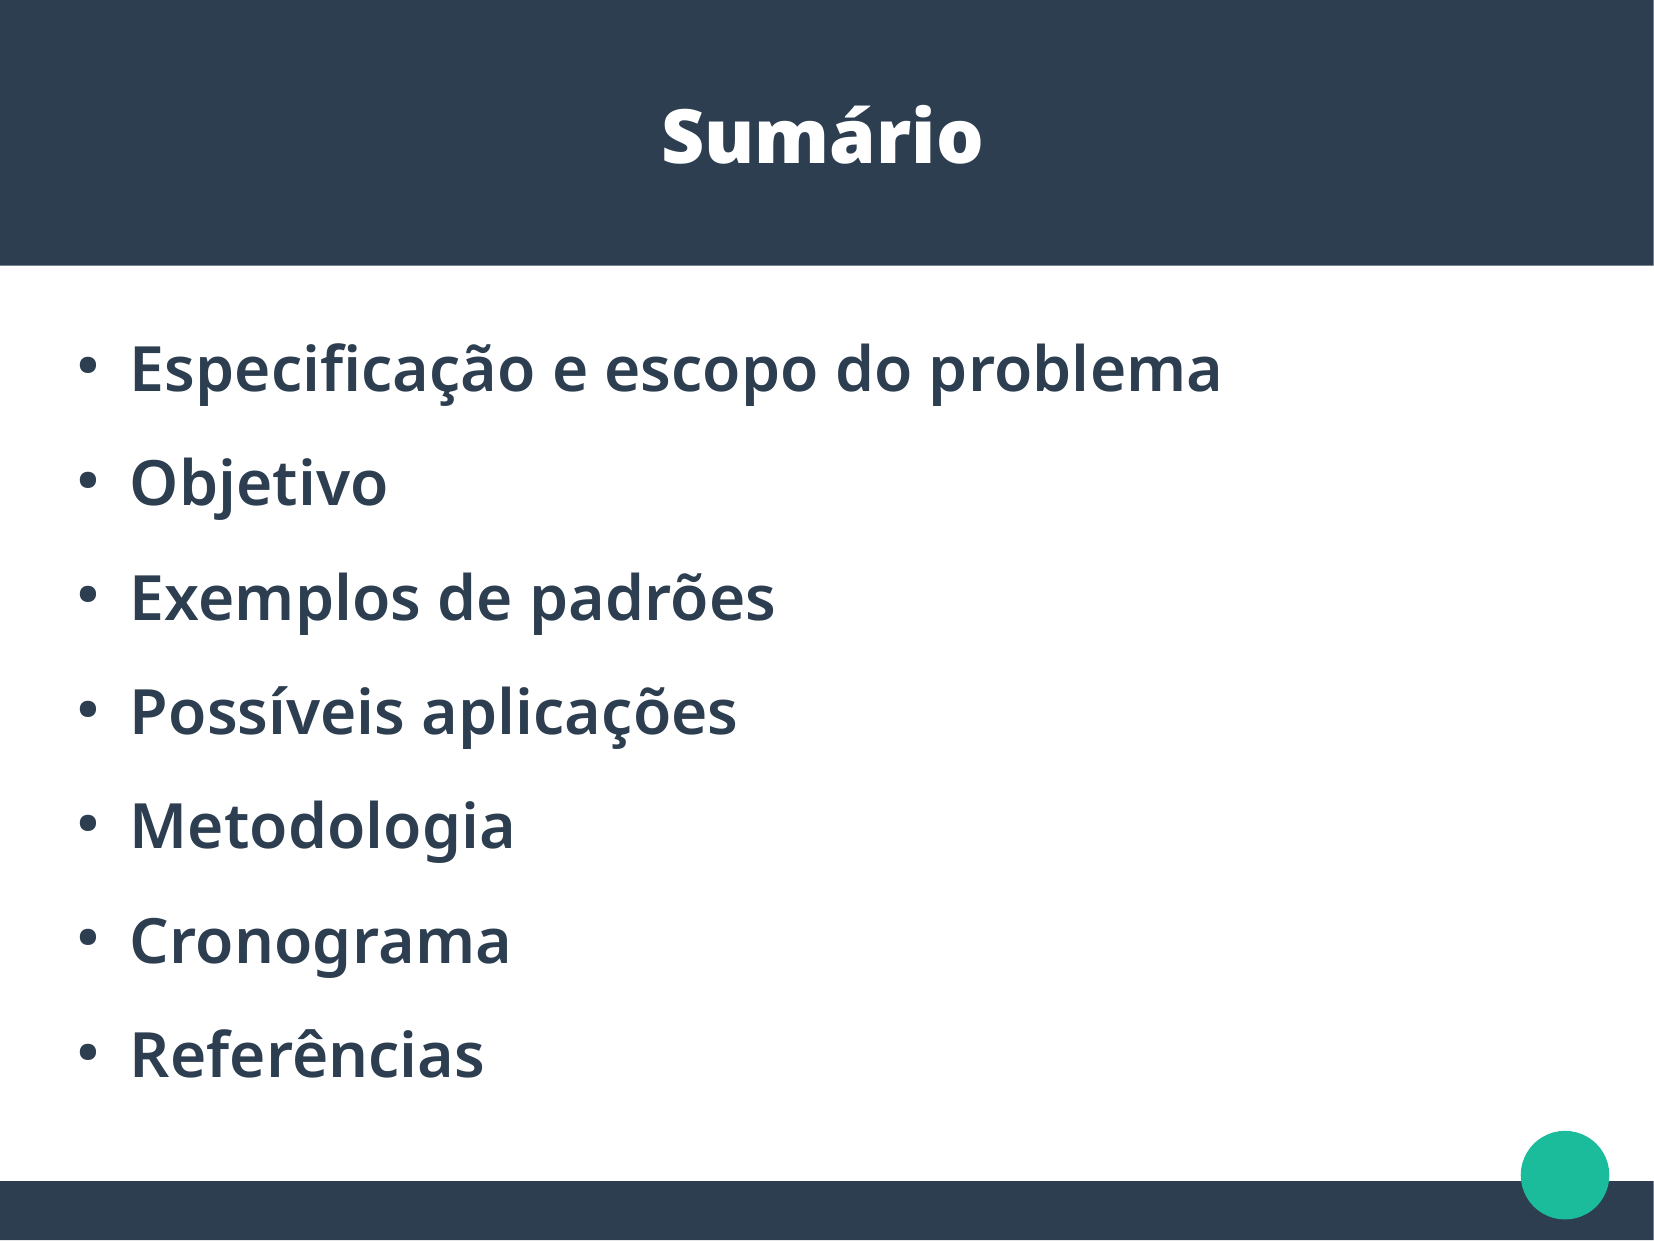

# Sumário
Especificação e escopo do problema
Objetivo
Exemplos de padrões
Possíveis aplicações
Metodologia
Cronograma
Referências